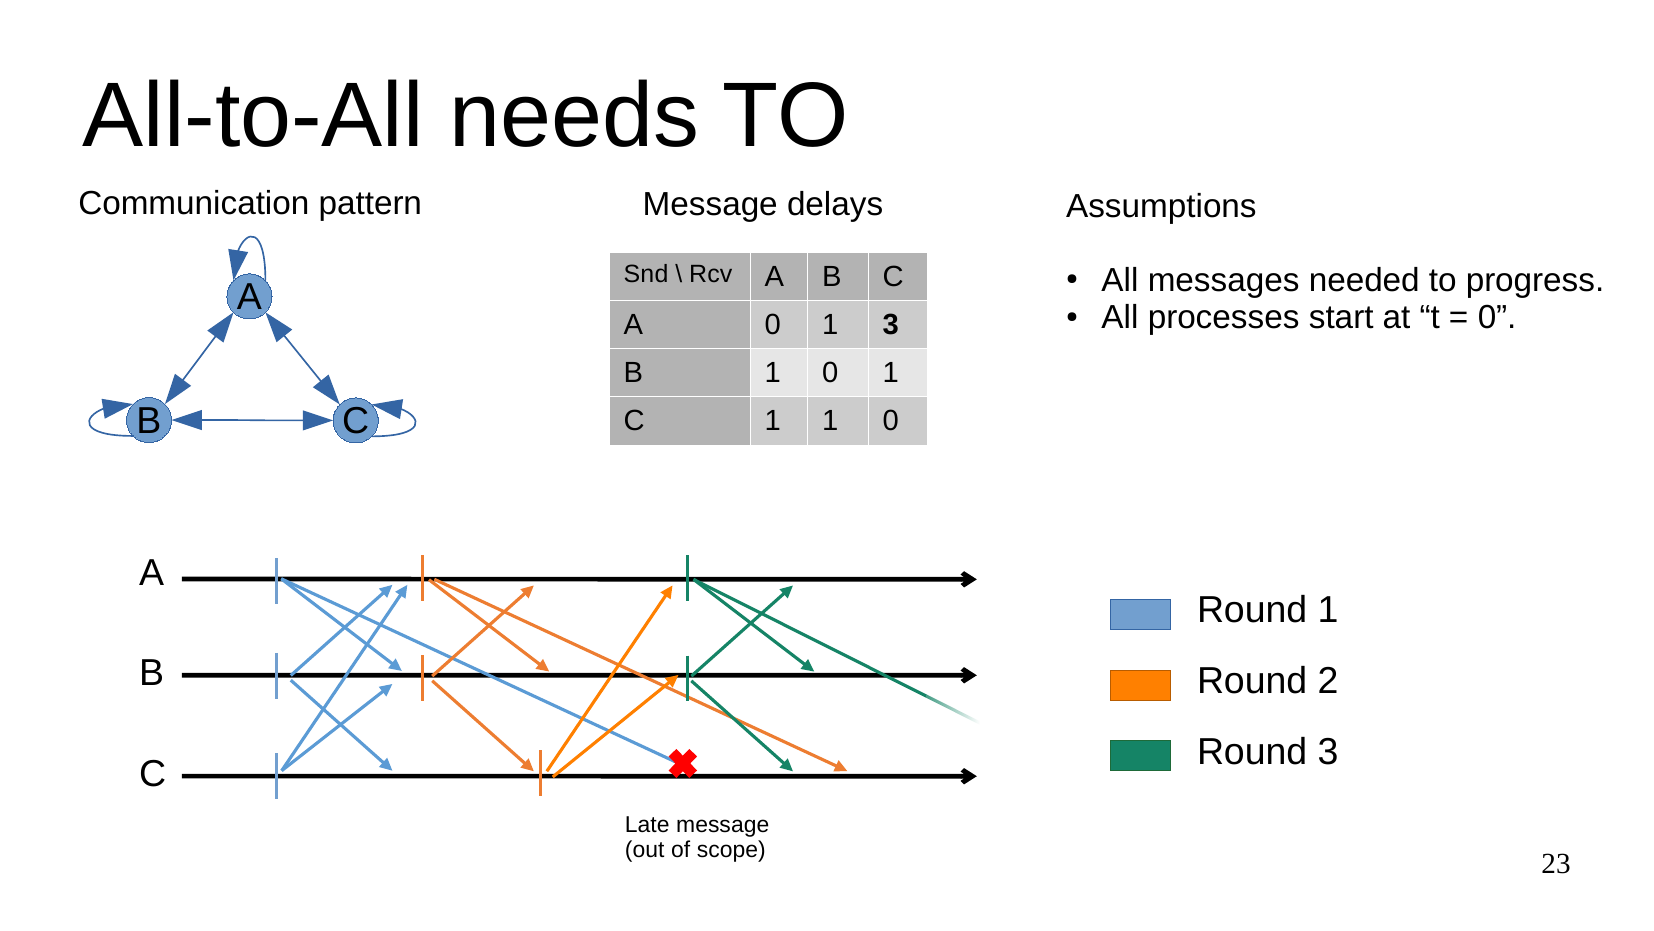

# All-to-All needs TO
Communication pattern
Message delays
Assumptions
All messages needed to progress.
All processes start at “t = 0”.
| Snd \ Rcv | A | B | C |
| --- | --- | --- | --- |
| A | 0 | 1 | 3 |
| B | 1 | 0 | 1 |
| C | 1 | 1 | 0 |
A
B
C
A
Round 1
B
Round 2
Round 3
C
Late message
(out of scope)
23